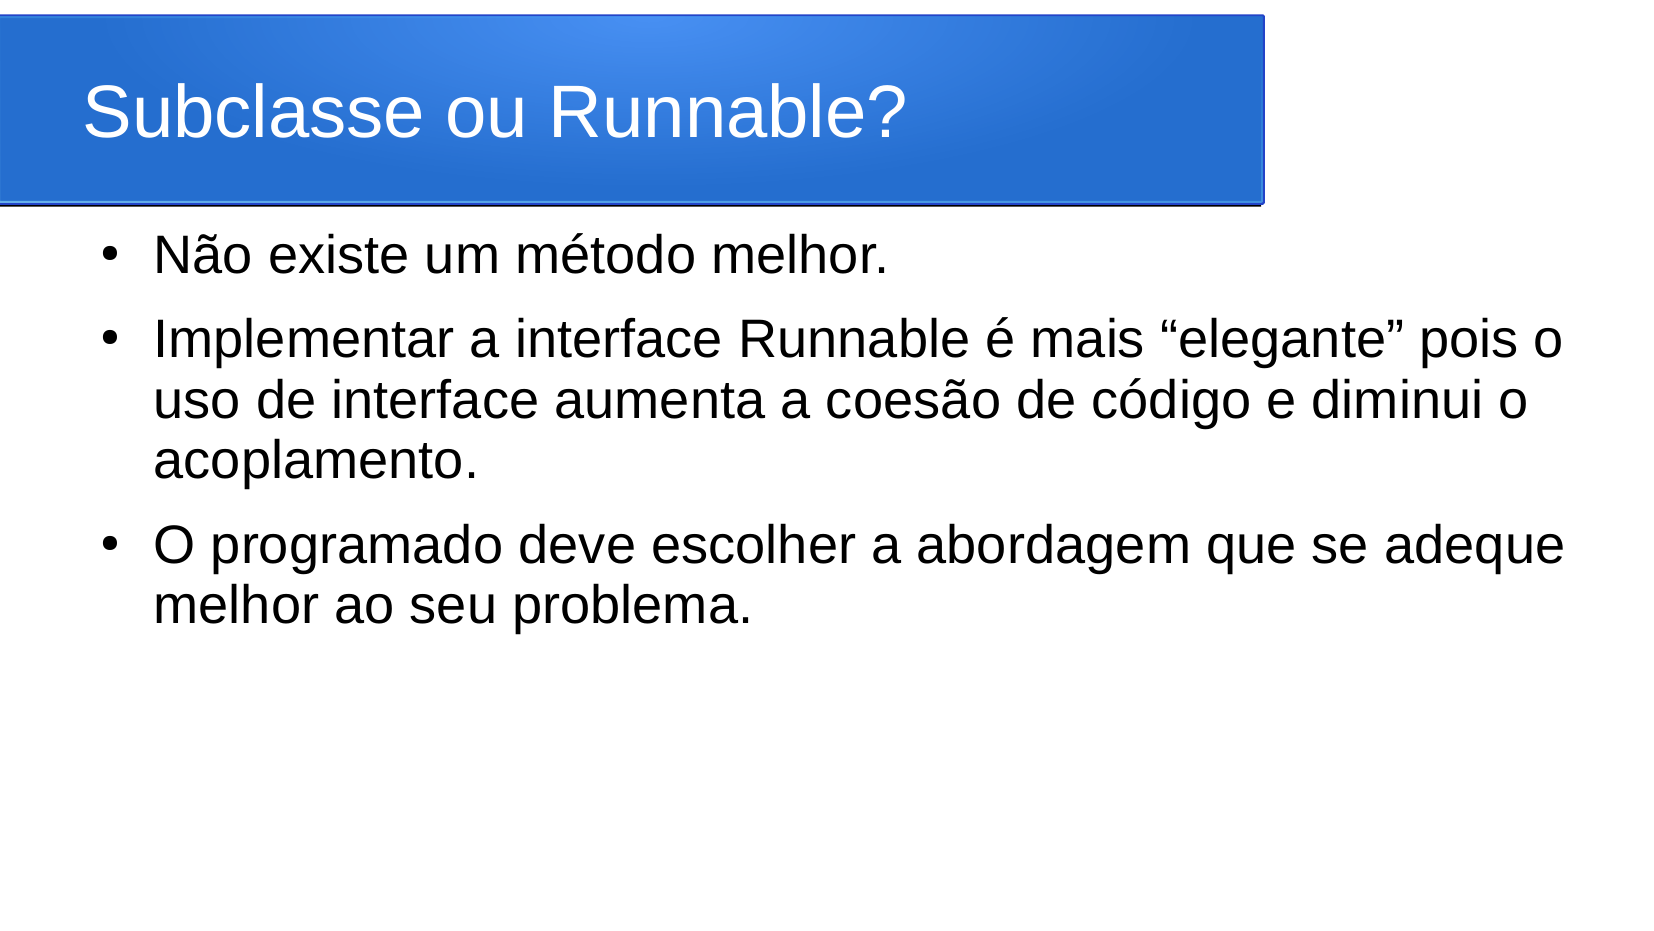

# Subclasse ou Runnable?
Não existe um método melhor.
Implementar a interface Runnable é mais “elegante” pois o uso de interface aumenta a coesão de código e diminui o acoplamento.
O programado deve escolher a abordagem que se adeque melhor ao seu problema.